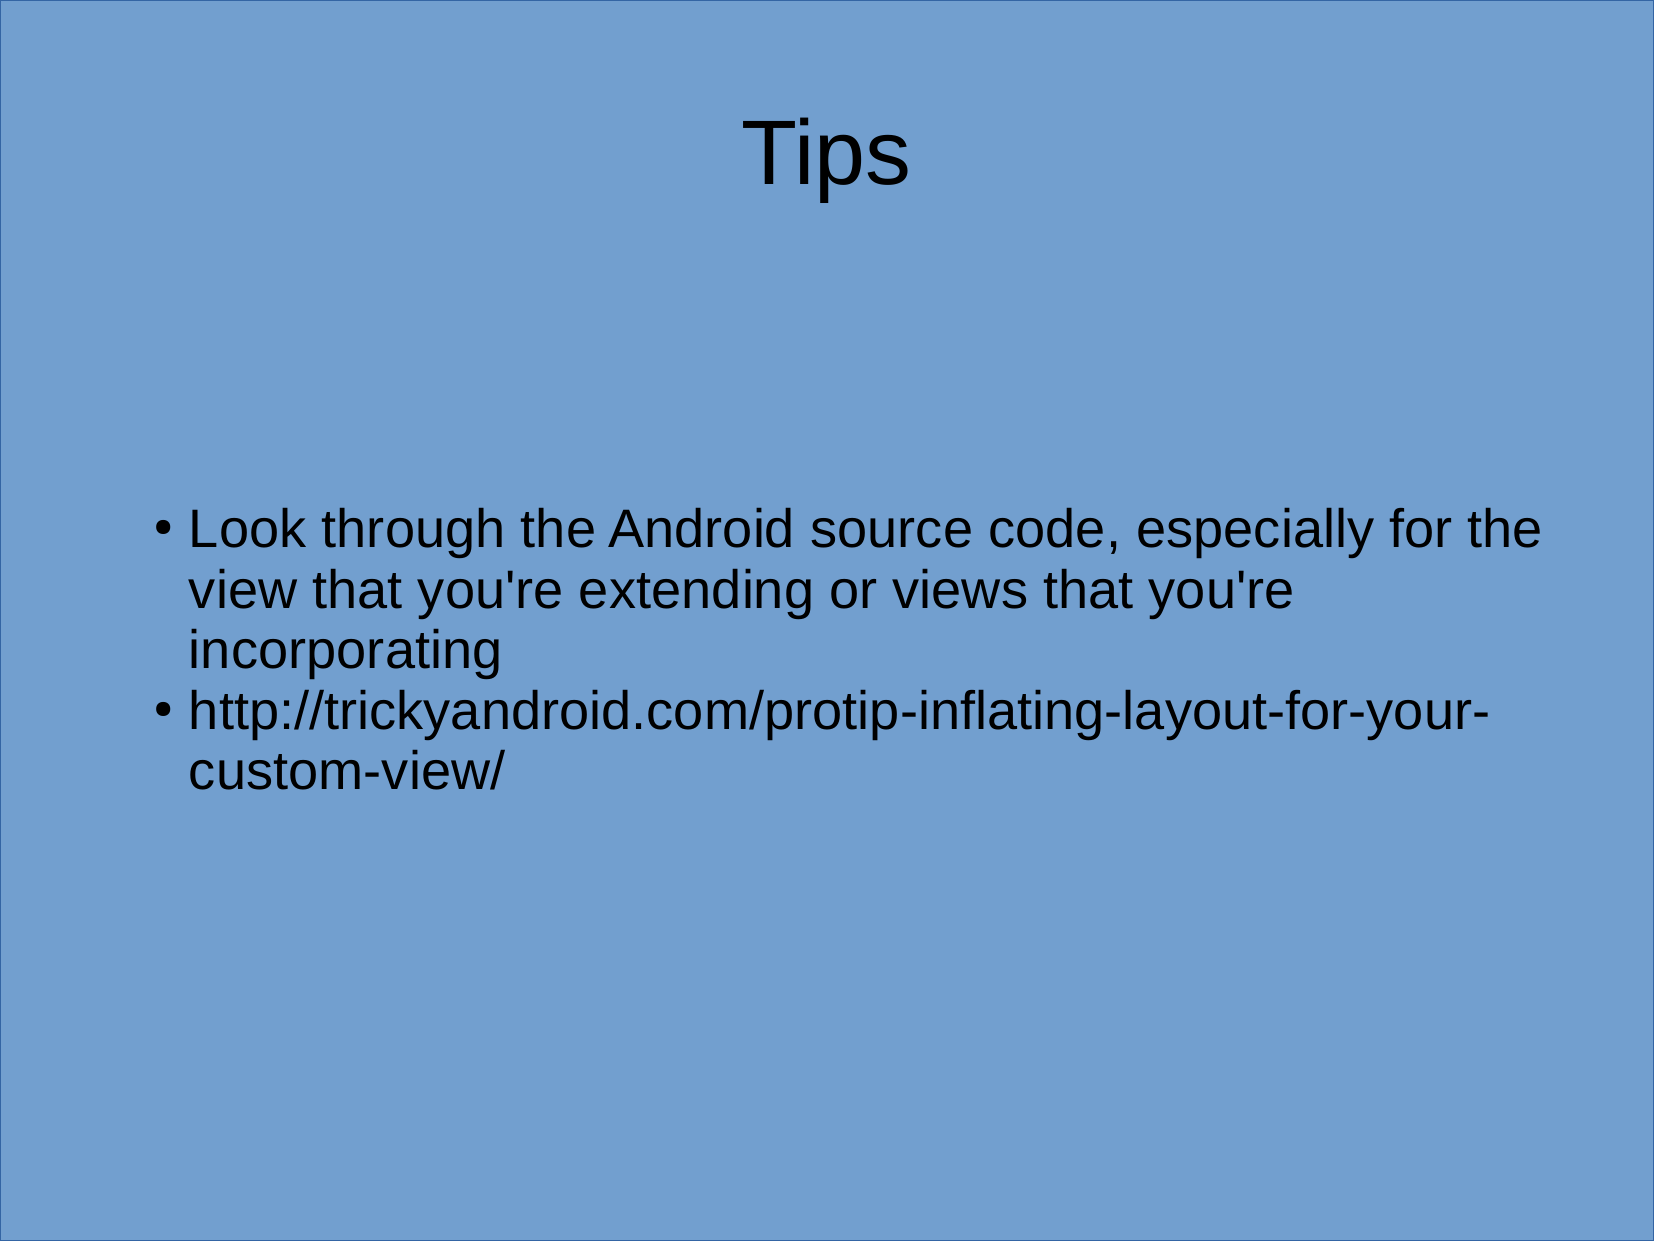

# Tips
Look through the Android source code, especially for the view that you're extending or views that you're incorporating
http://trickyandroid.com/protip-inflating-layout-for-your-custom-view/